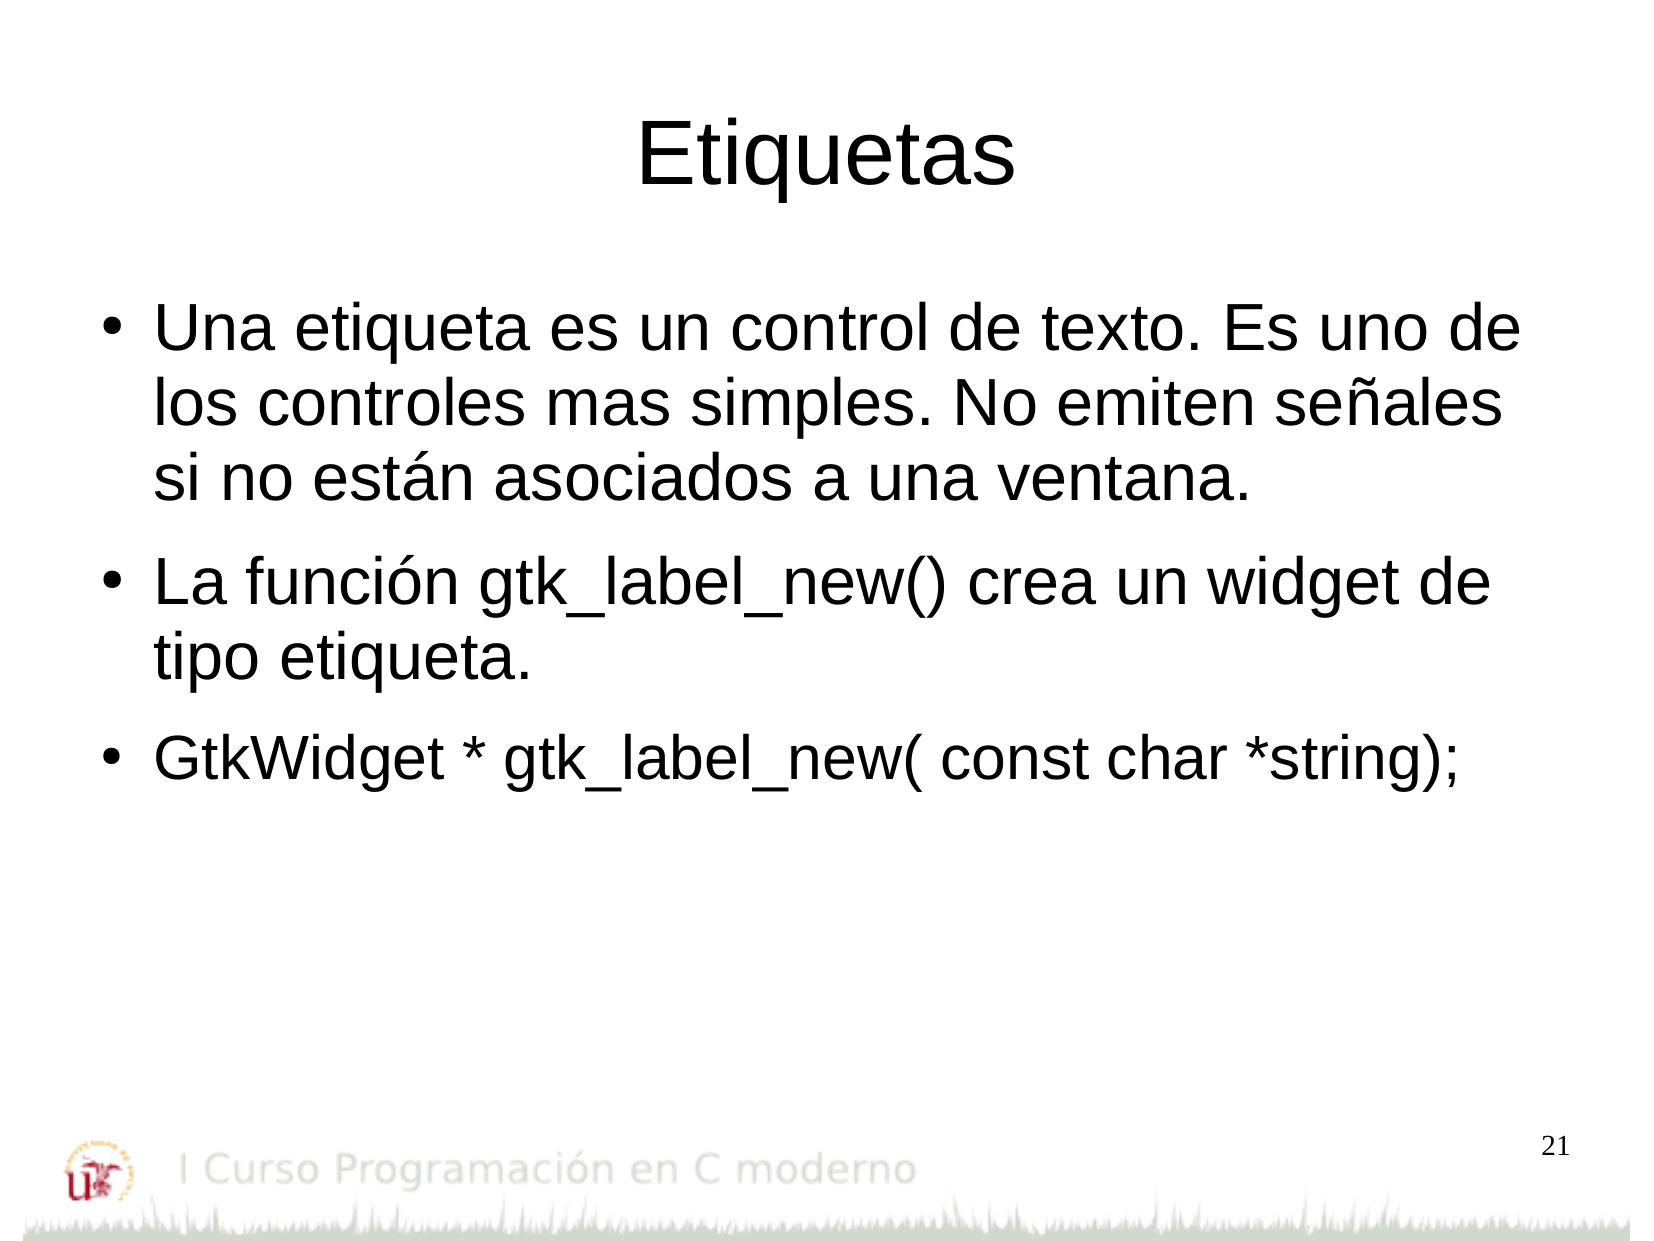

# Etiquetas
Una etiqueta es un control de texto. Es uno de los controles mas simples. No emiten señales si no están asociados a una ventana.
La función gtk_label_new() crea un widget de tipo etiqueta.
GtkWidget * gtk_label_new( const char *string);
21